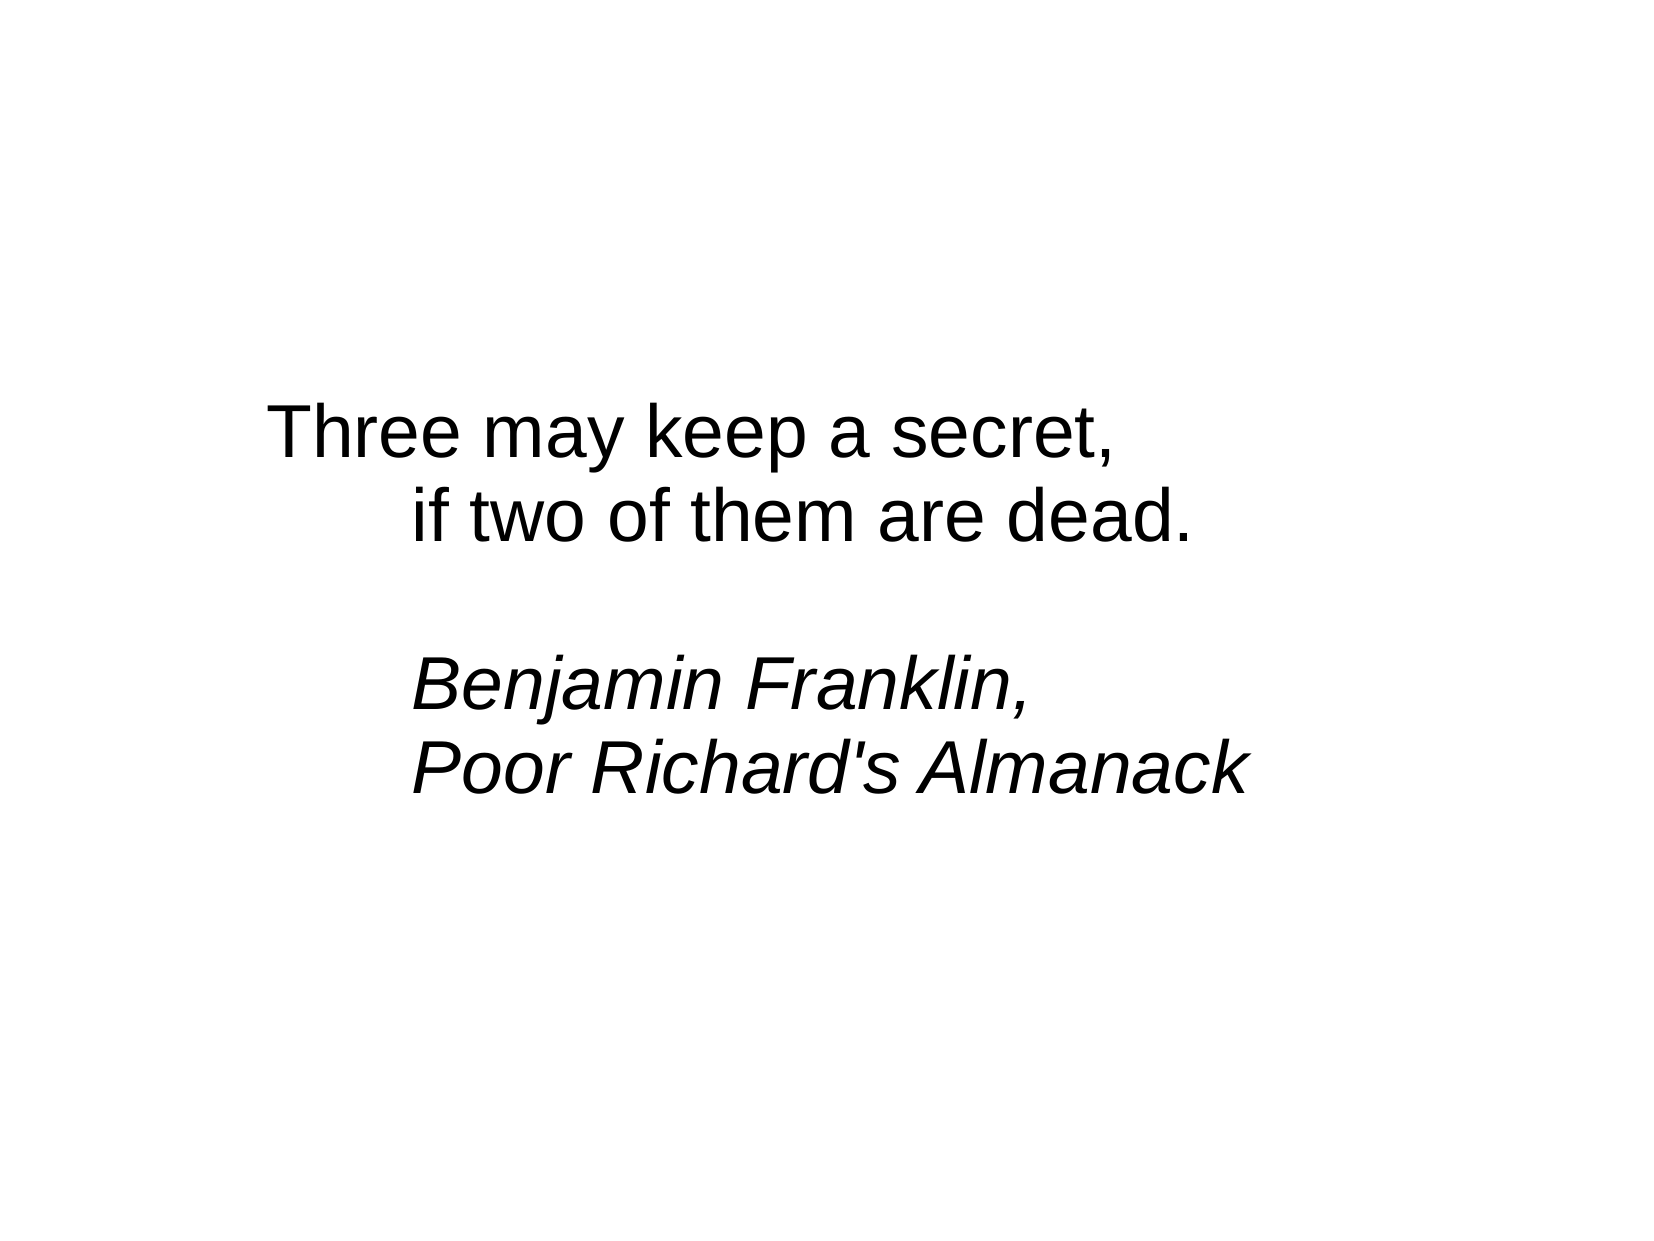

Three may keep a secret,
 if two of them are dead.
 Benjamin Franklin,
 Poor Richard's Almanack